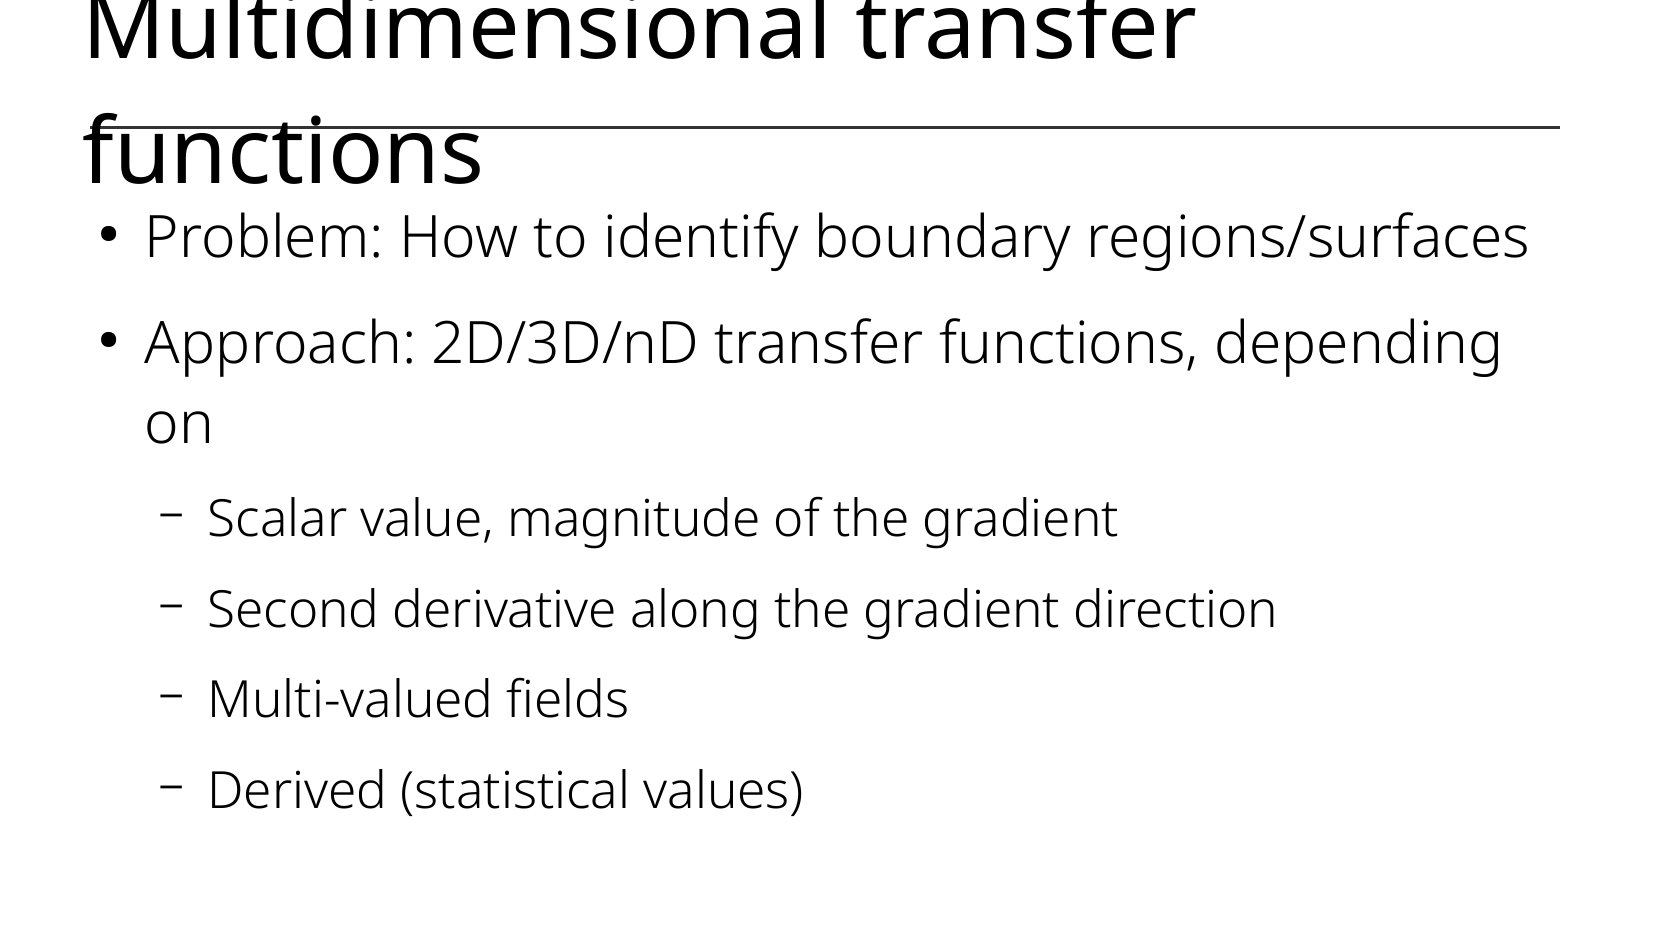

# Multidimensional transfer functions
Problem: How to identify boundary regions/surfaces
Approach: 2D/3D/nD transfer functions, depending on
Scalar value, magnitude of the gradient
Second derivative along the gradient direction
Multi-valued fields
Derived (statistical values)